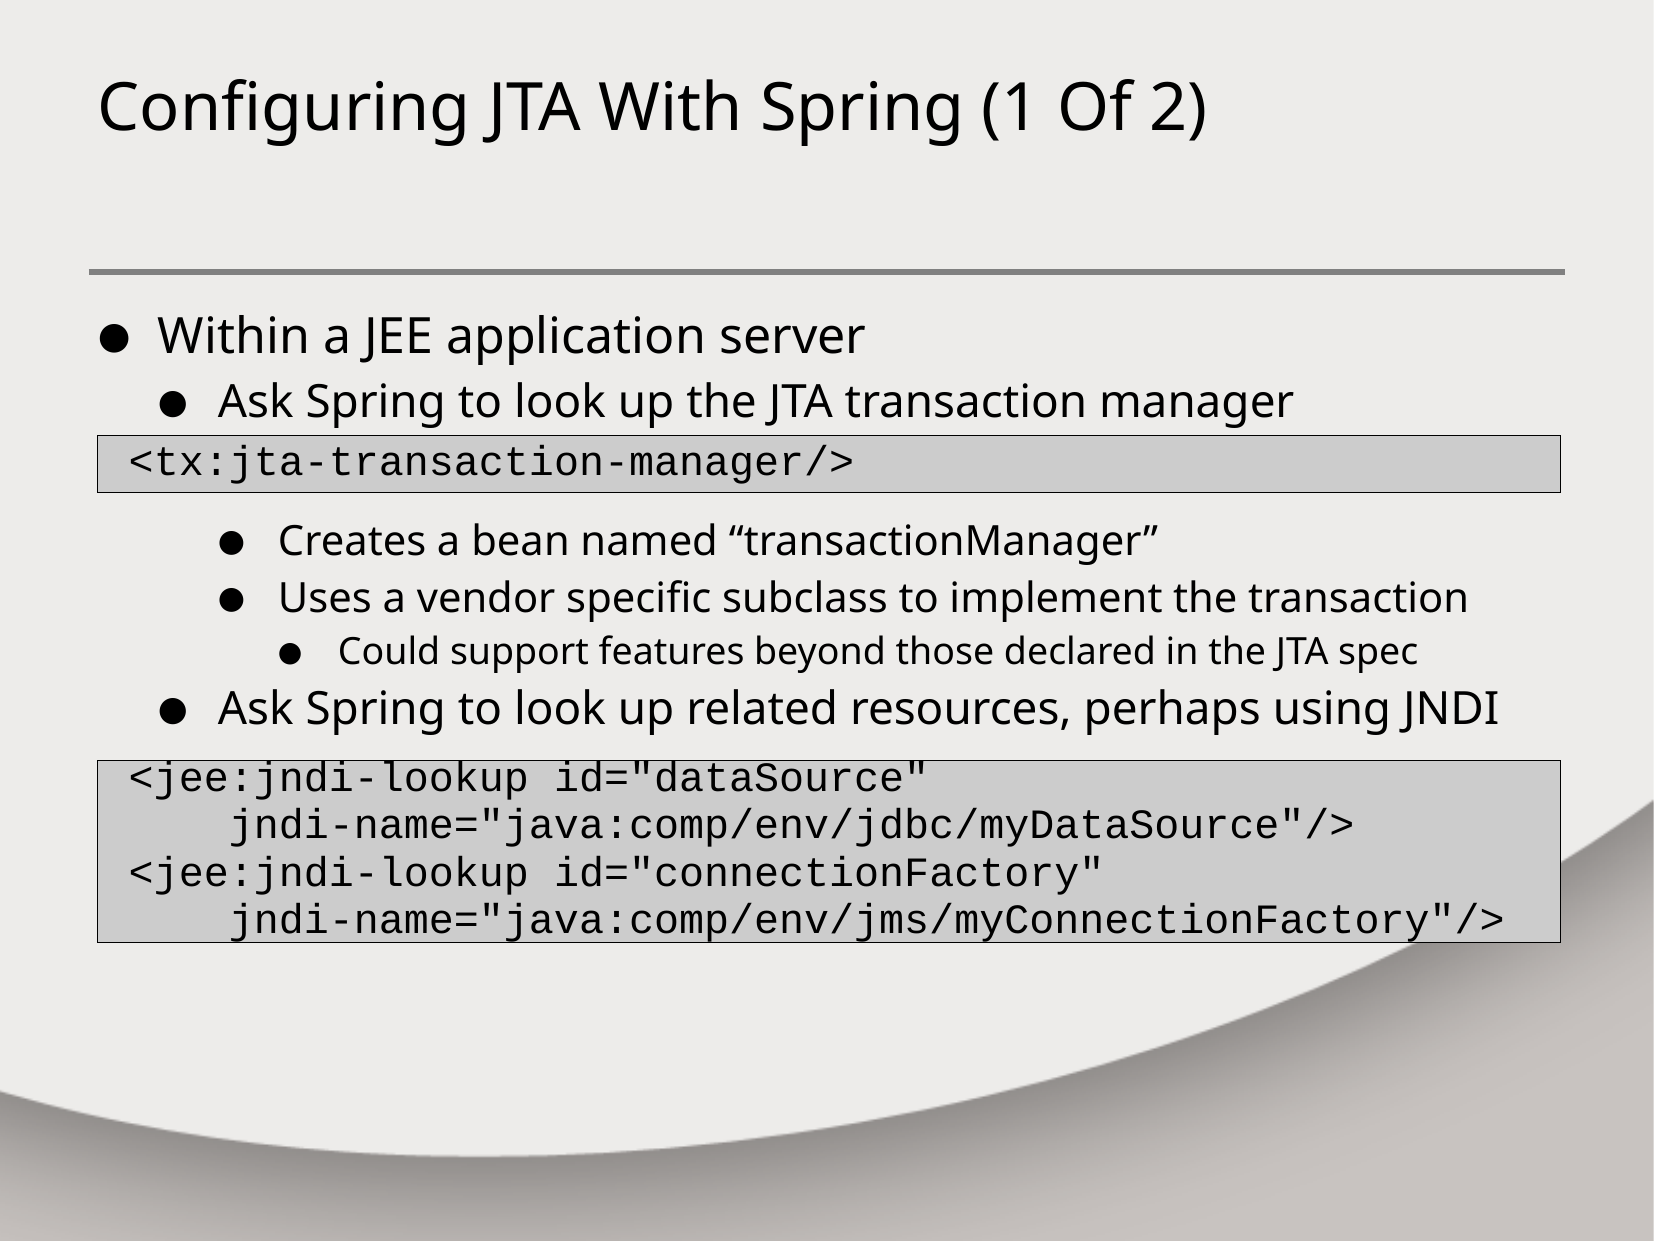

# Configuring JTA With Spring (1 Of 2)
Within a JEE application server
Ask Spring to look up the JTA transaction manager
Creates a bean named “transactionManager”
Uses a vendor specific subclass to implement the transaction
Could support features beyond those declared in the JTA spec
Ask Spring to look up related resources, perhaps using JNDI
<tx:jta-transaction-manager/>
<jee:jndi-lookup id="dataSource"
 jndi-name="java:comp/env/jdbc/myDataSource"/>
<jee:jndi-lookup id="connectionFactory"
 jndi-name="java:comp/env/jms/myConnectionFactory"/>